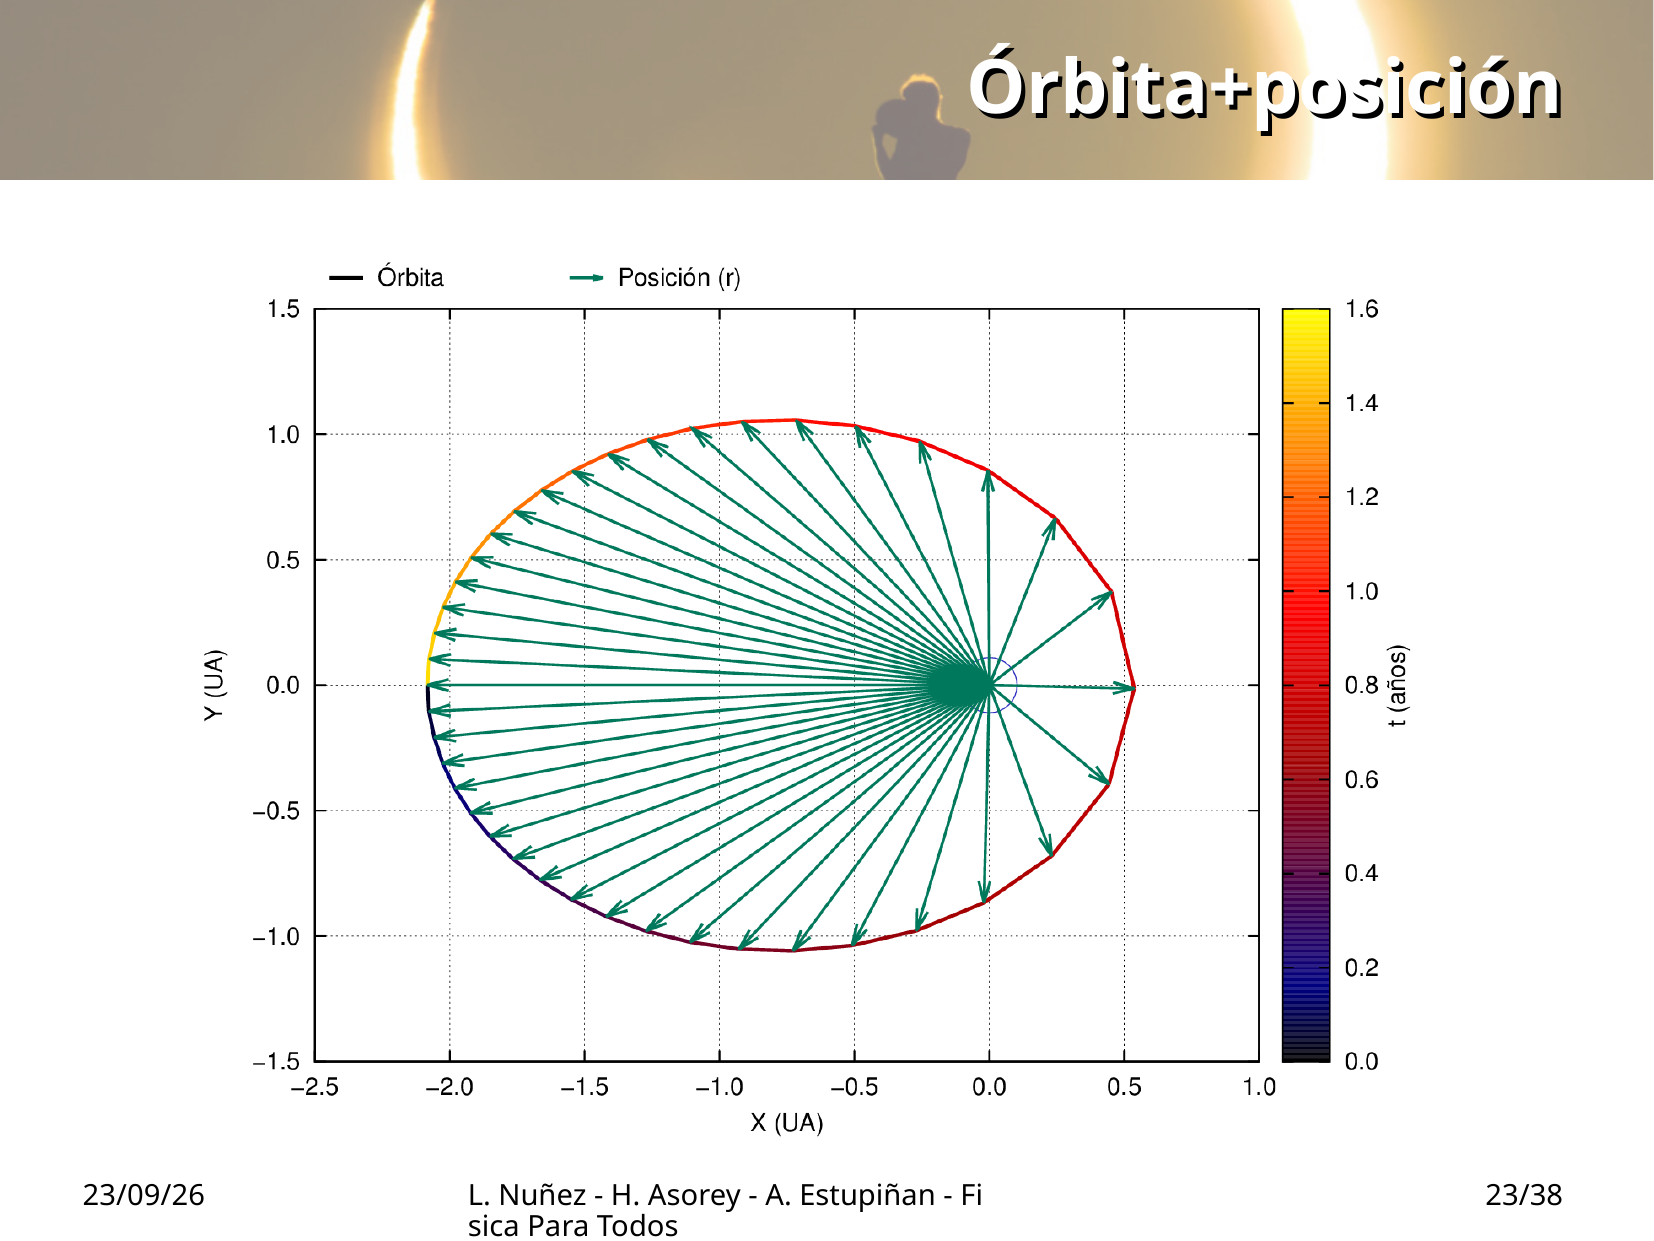

# Órbita+posición
L. Nuñez - H. Asorey - A. Estupiñan - Fisica Para Todos
23